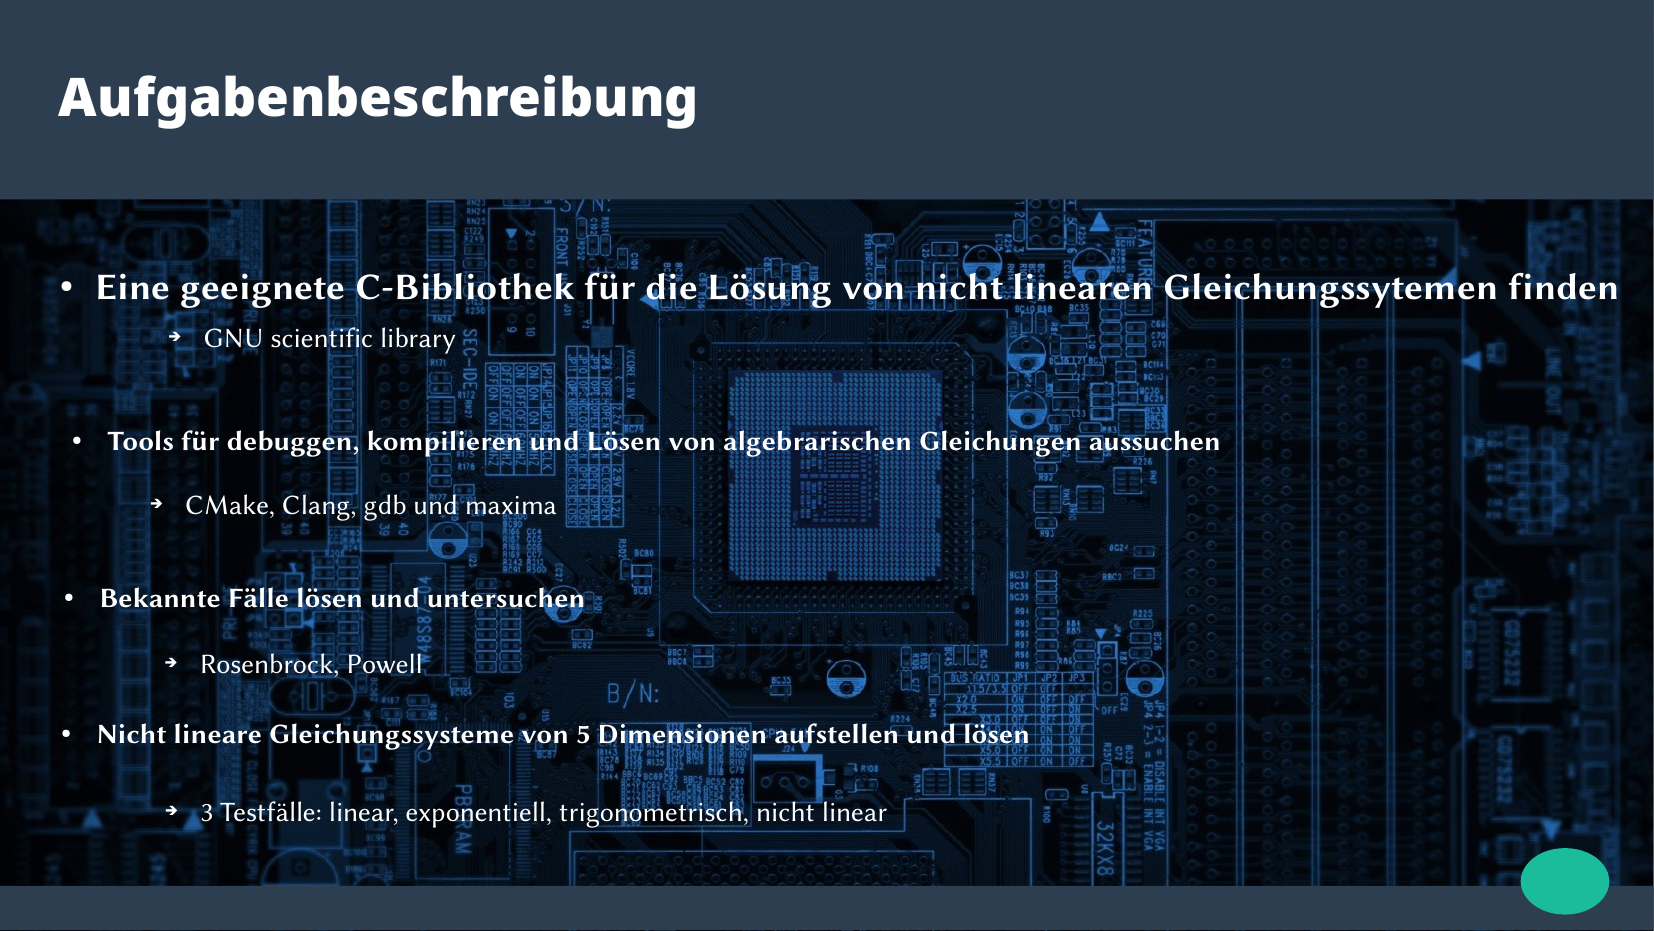

# Aufgabenbeschreibung
Eine geeignete C-Bibliothek für die Lösung von nicht linearen Gleichungssytemen finden
GNU scientific library
Tools für debuggen, kompilieren und Lösen von algebrarischen Gleichungen aussuchen
CMake, Clang, gdb und maxima
Bekannte Fälle lösen und untersuchen
Rosenbrock, Powell
Nicht lineare Gleichungssysteme von 5 Dimensionen aufstellen und lösen
3 Testfälle: linear, exponentiell, trigonometrisch, nicht linear